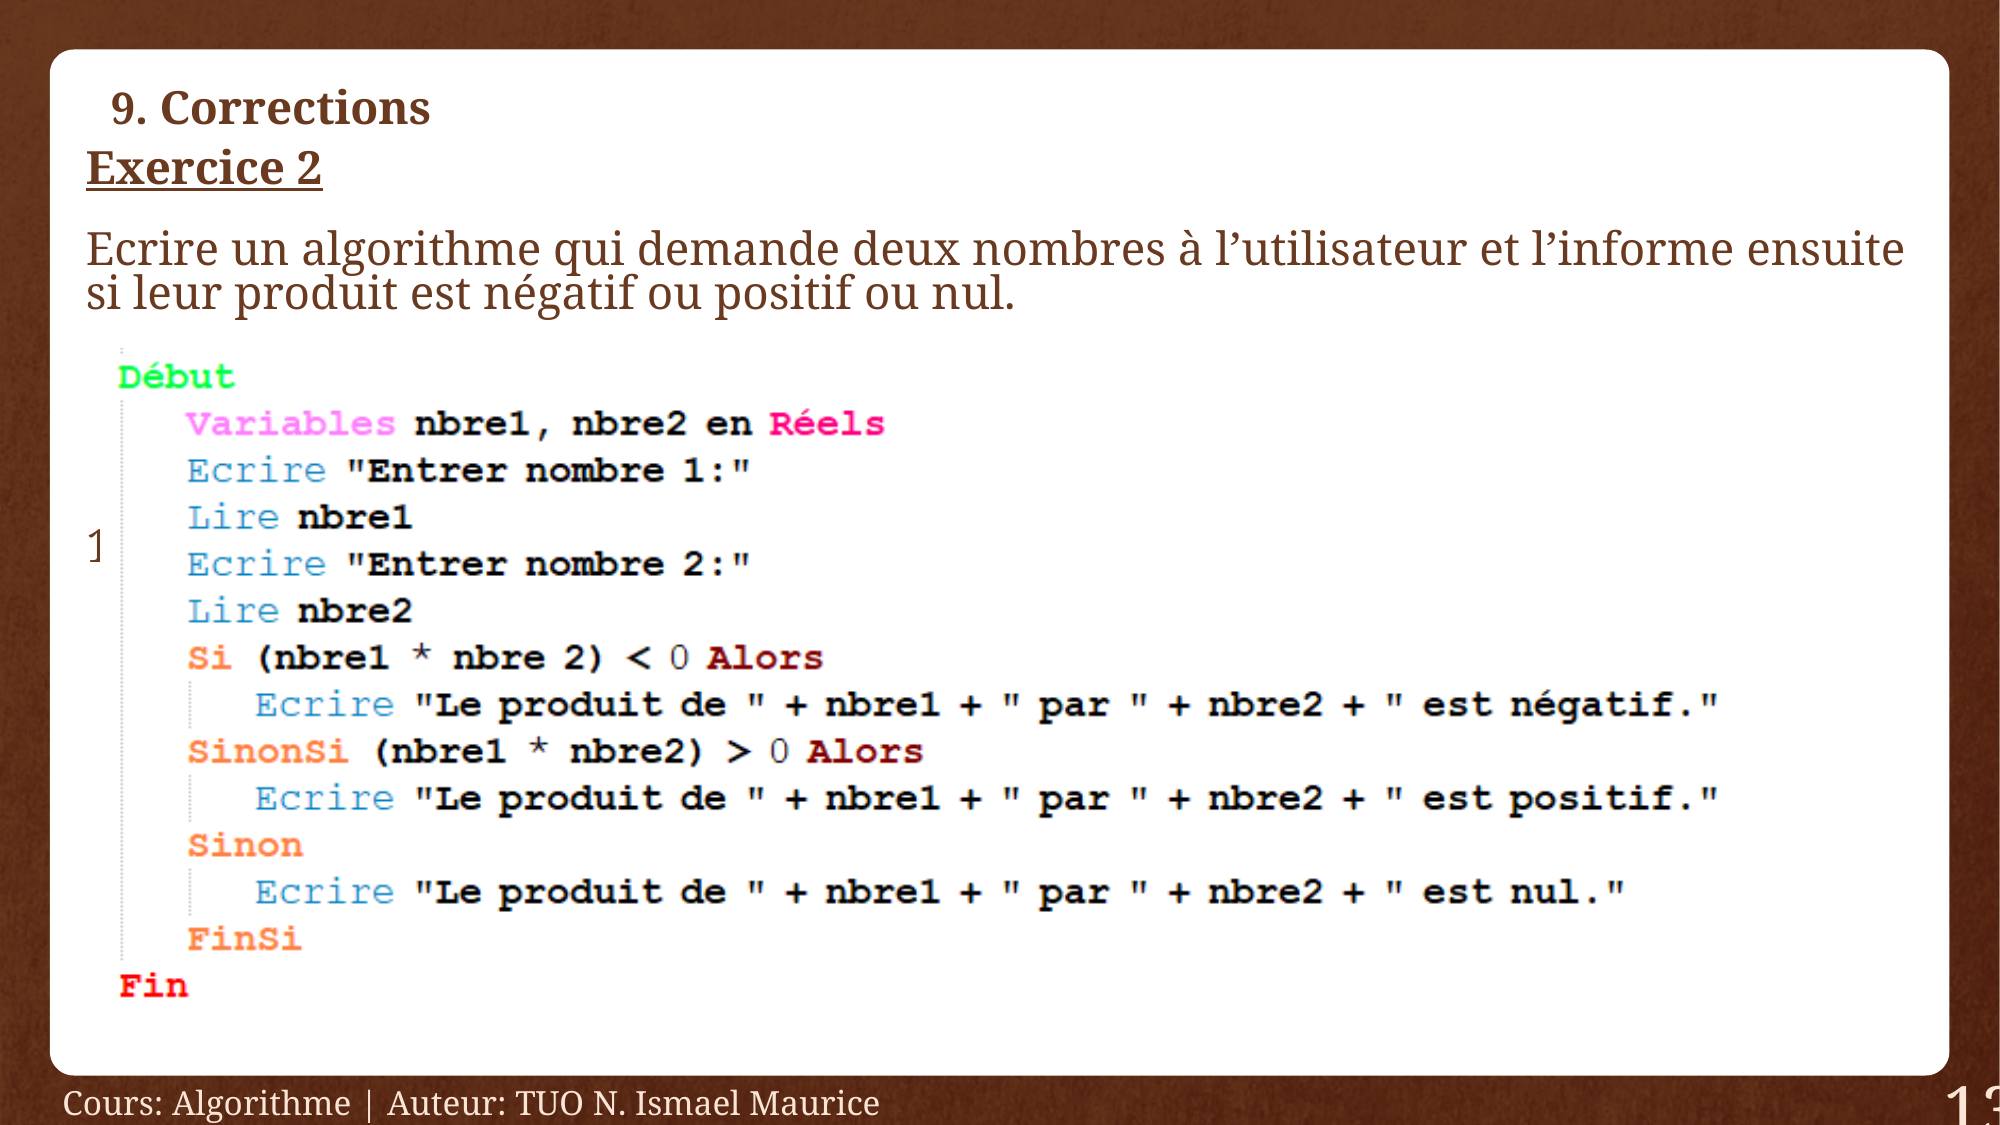

9. Corrections
# Exercice 2
Ecrire un algorithme qui demande deux nombres à l’utilisateur et l’informe ensuite si leur produit est négatif ou positif ou nul.
Cours: Algorithme | Auteur: TUO N. Ismael Maurice